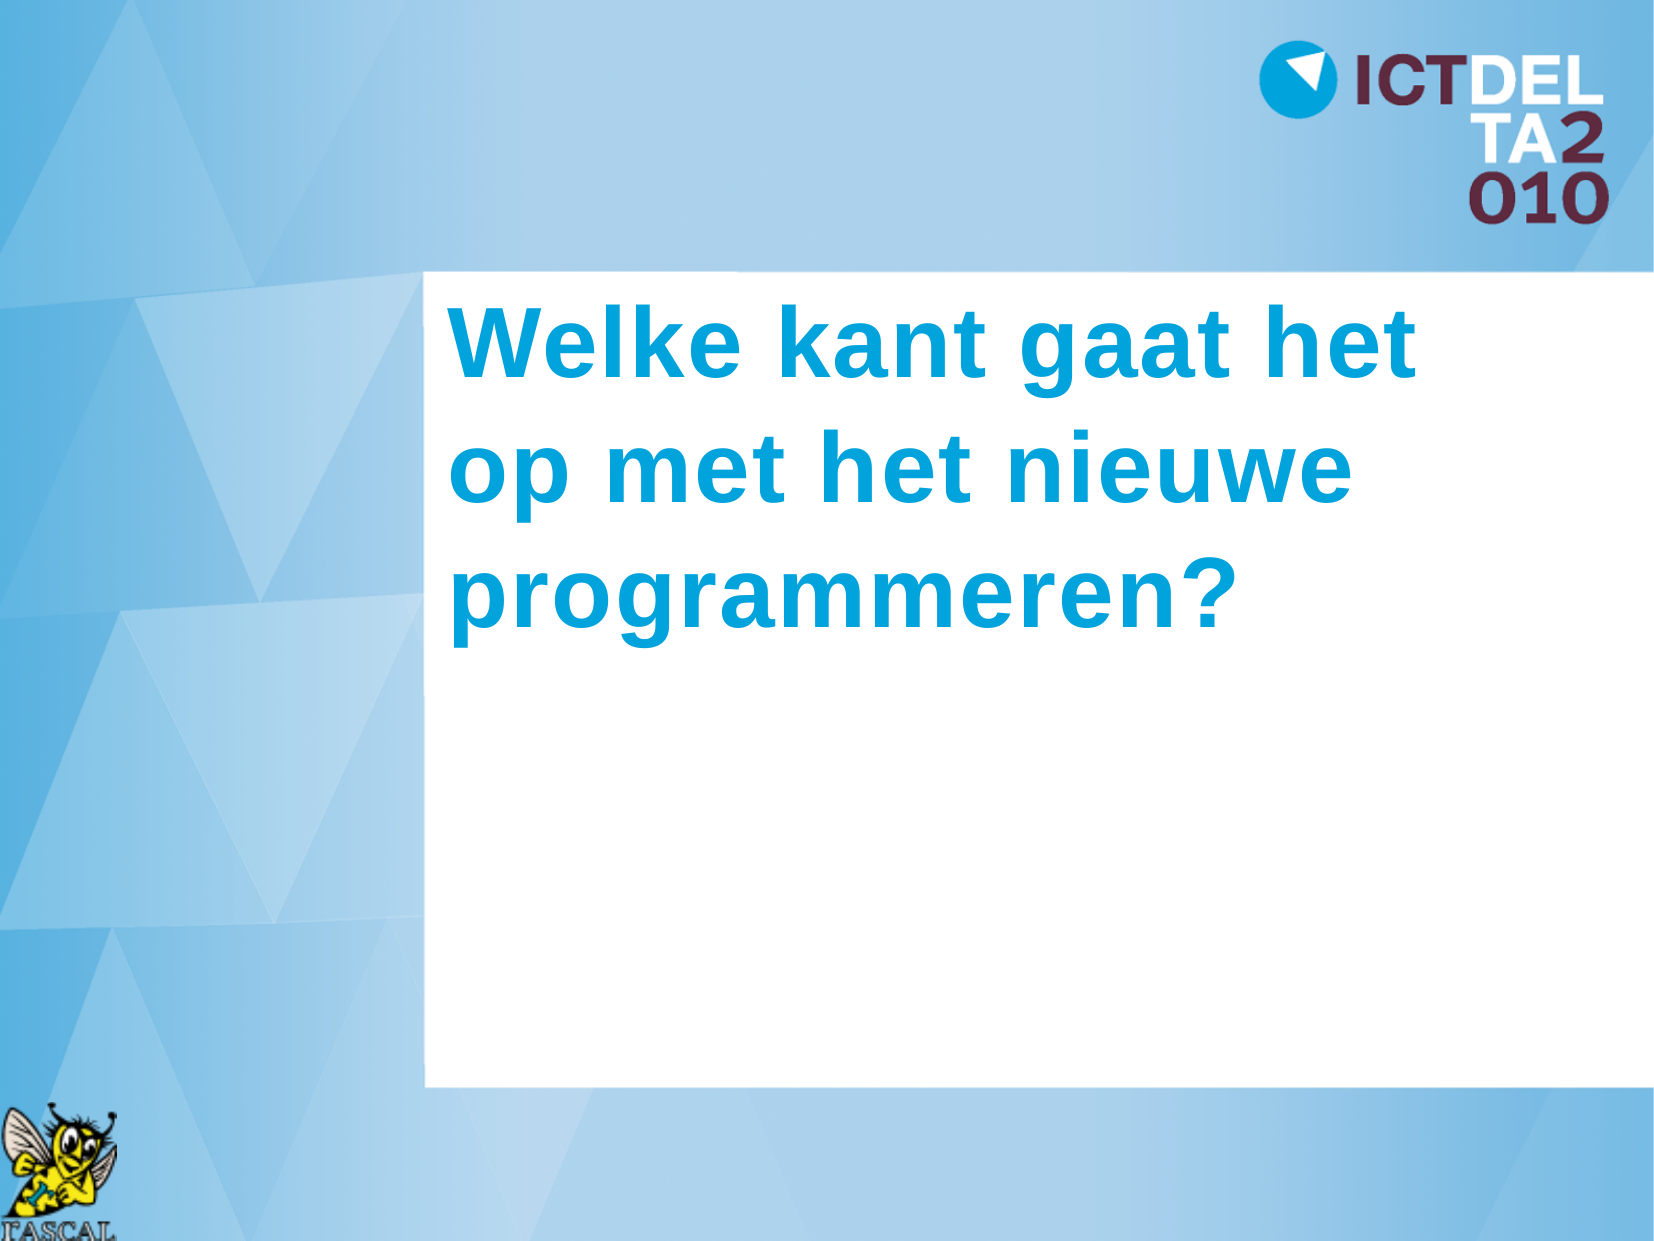

# Welke kant gaat het op met het nieuwe programmeren?